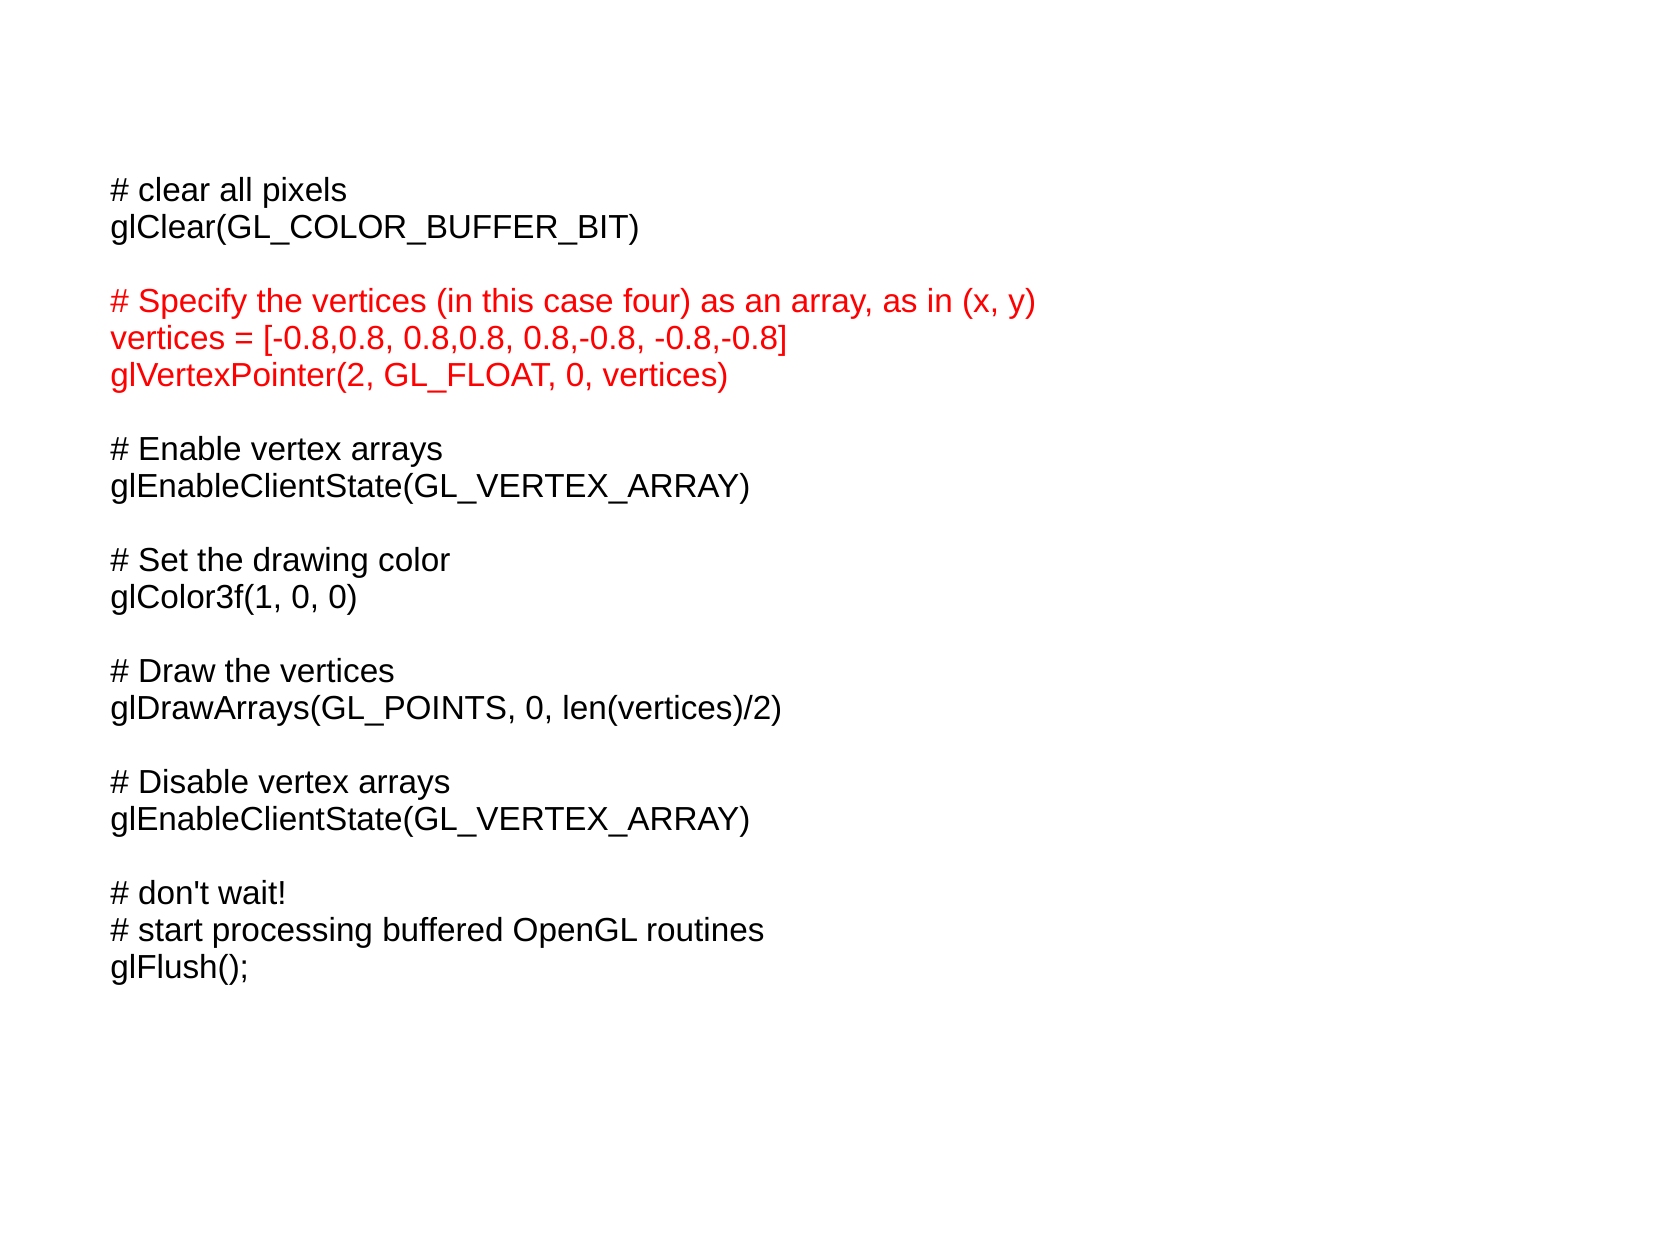

# # clear all pixels
 glClear(GL_COLOR_BUFFER_BIT)
 # Specify the vertices (in this case four) as an array, as in (x, y)
 vertices = [-0.8,0.8, 0.8,0.8, 0.8,-0.8, -0.8,-0.8]
 glVertexPointer(2, GL_FLOAT, 0, vertices)
 # Enable vertex arrays
 glEnableClientState(GL_VERTEX_ARRAY)
 # Set the drawing color
 glColor3f(1, 0, 0)
 # Draw the vertices
 glDrawArrays(GL_POINTS, 0, len(vertices)/2)
 # Disable vertex arrays
 glEnableClientState(GL_VERTEX_ARRAY)
 # don't wait!
 # start processing buffered OpenGL routines
 glFlush();